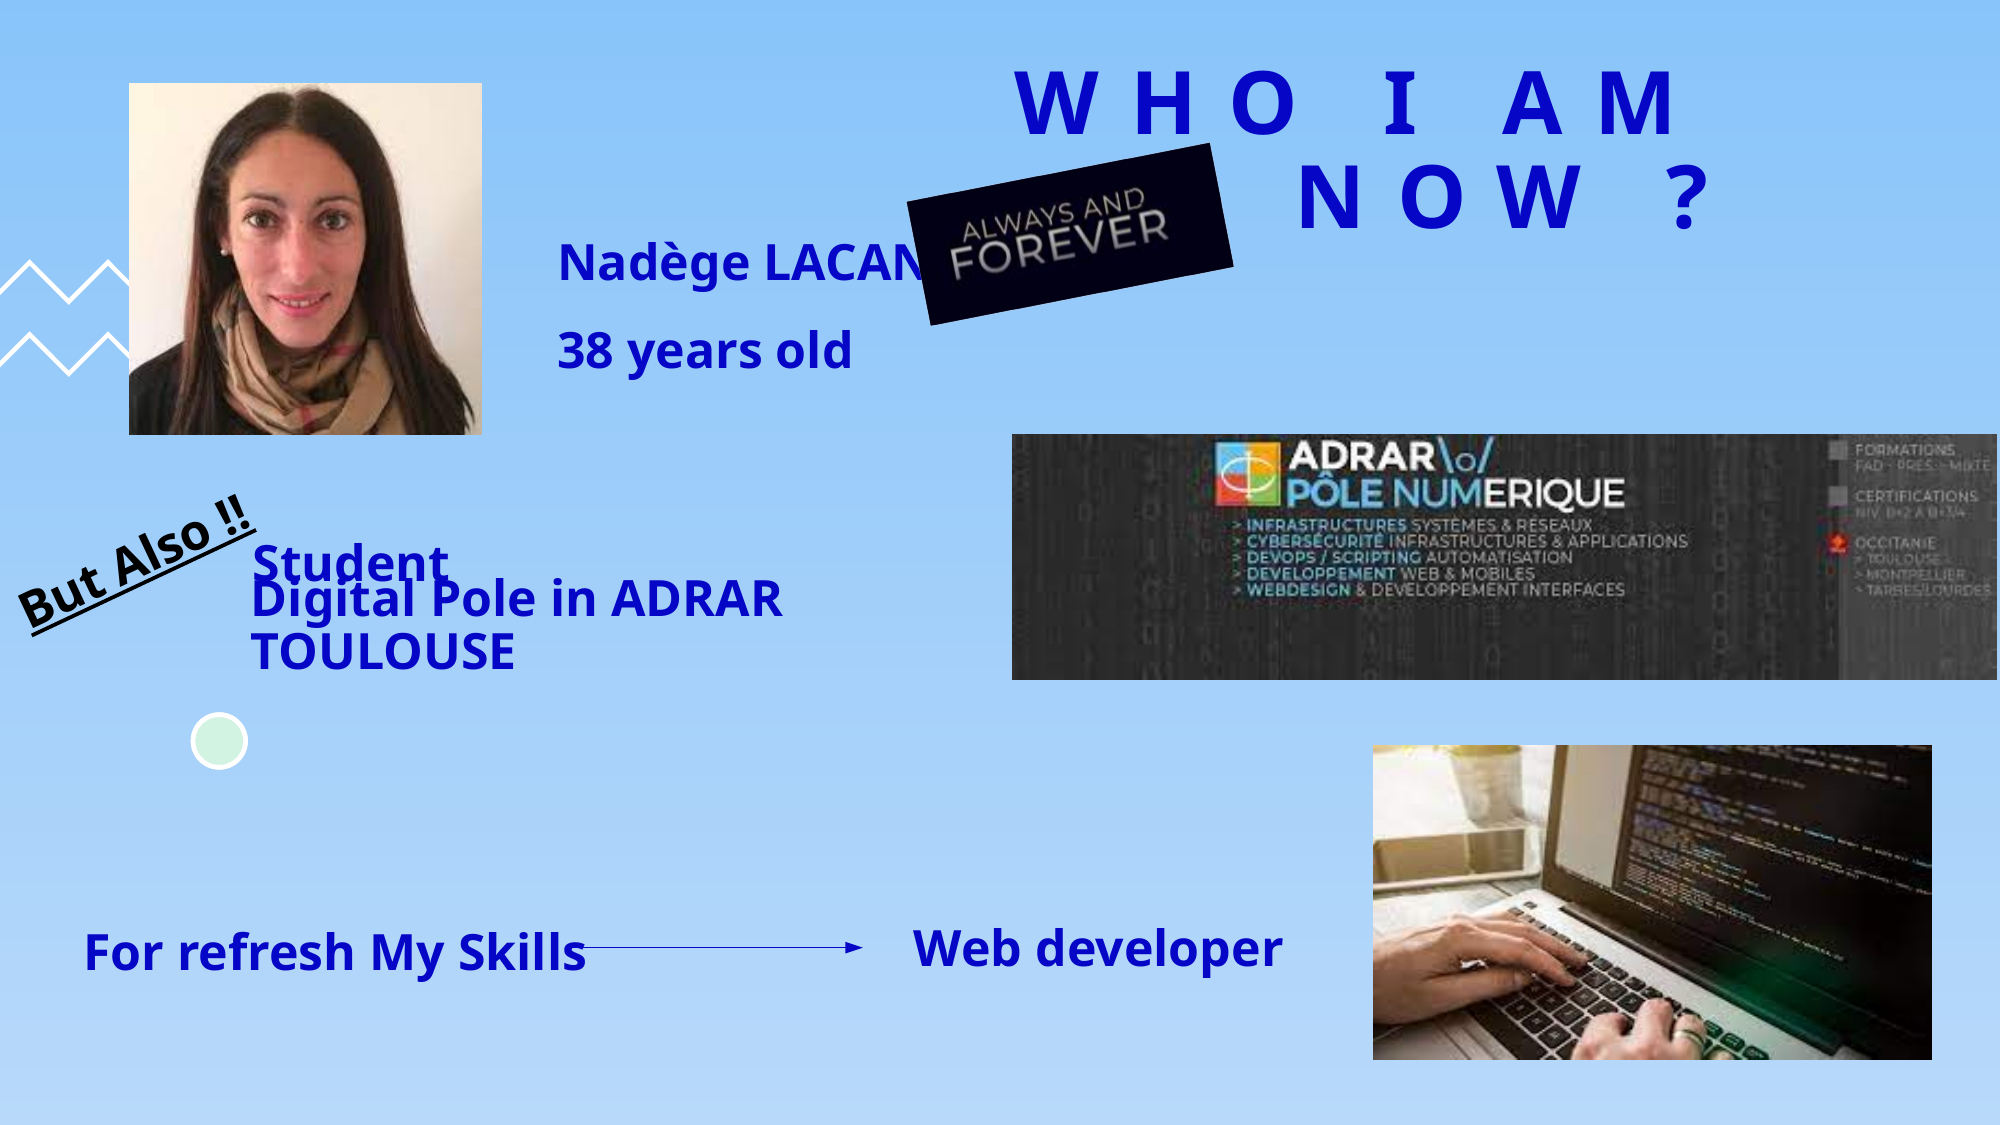

# WHO I AM NOW ?
Nadège LACAN
38 years old
But Also !!
Student
Digital Pole in ADRAR TOULOUSE
Web developer
For refresh My Skills